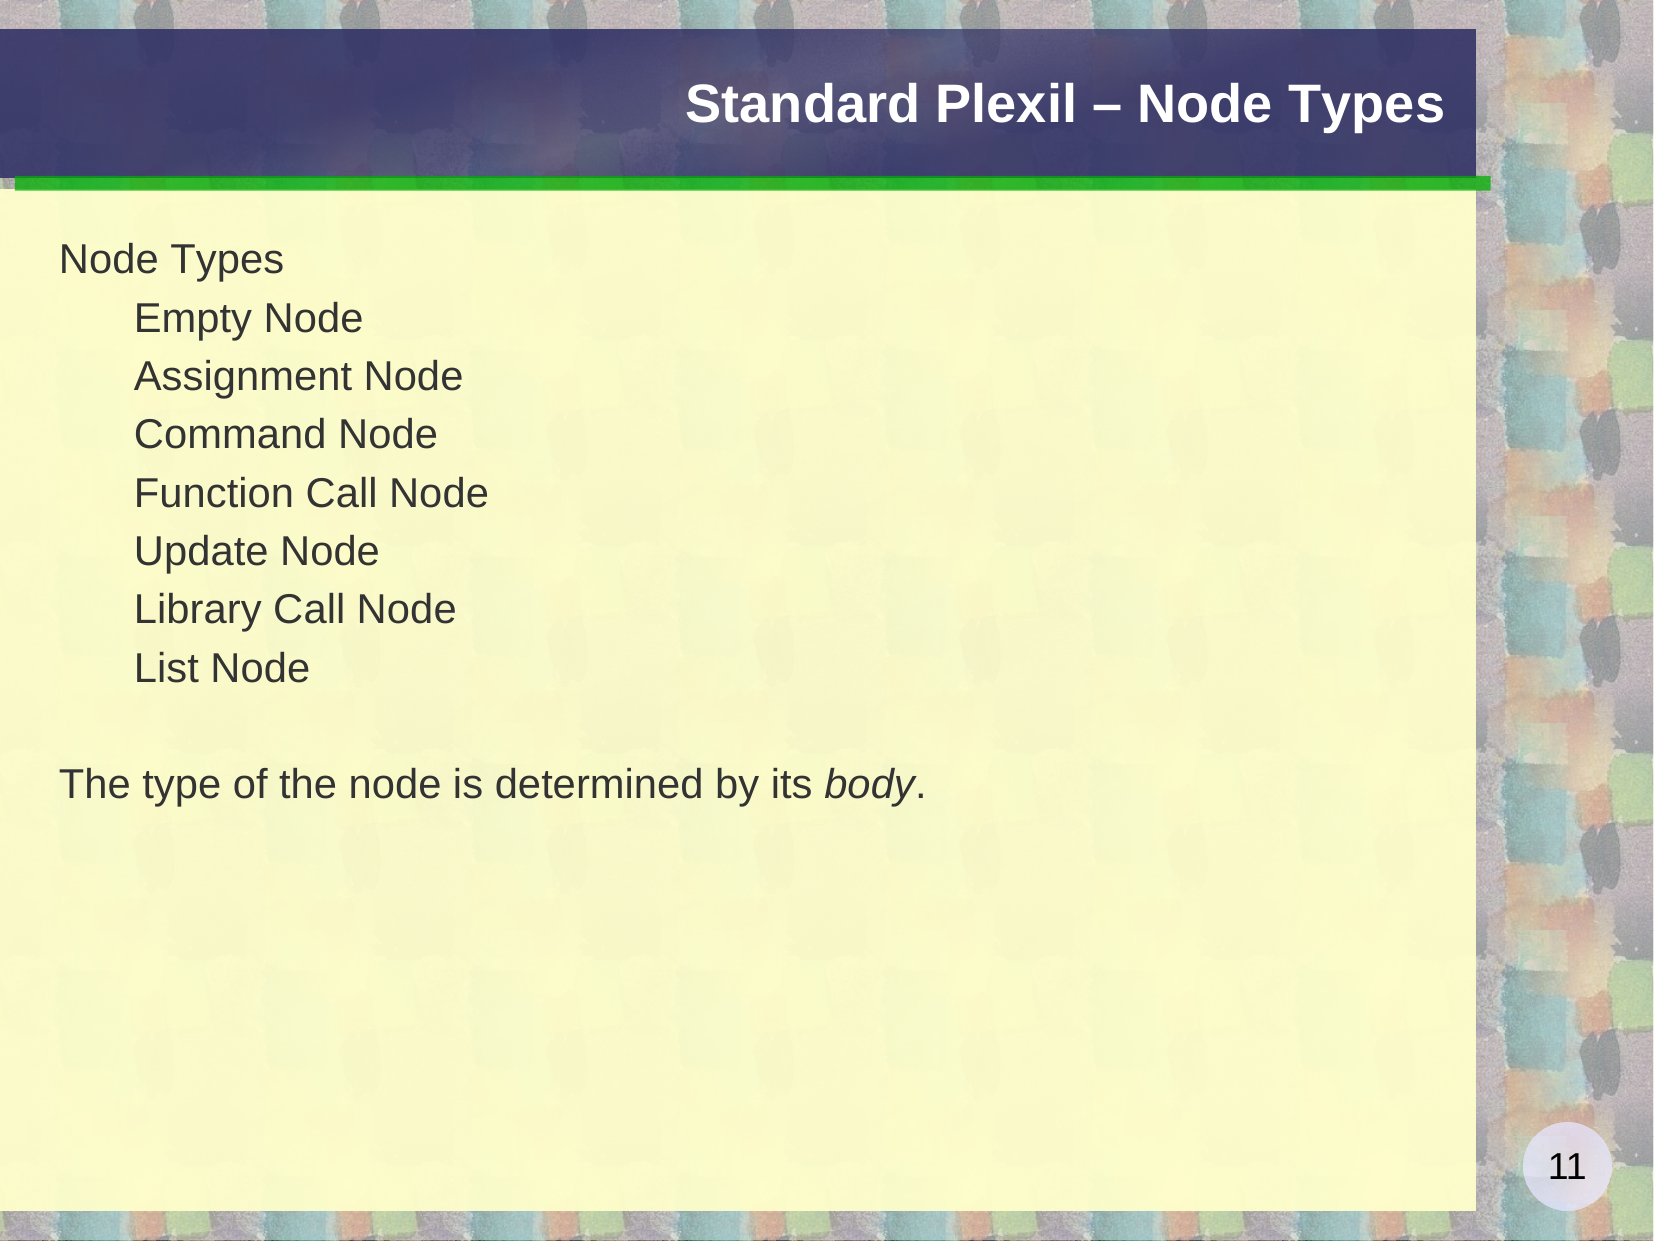

# Standard Plexil – Node Types
Node Types
Empty Node
Assignment Node
Command Node
Function Call Node
Update Node
Library Call Node
List Node
The type of the node is determined by its body.